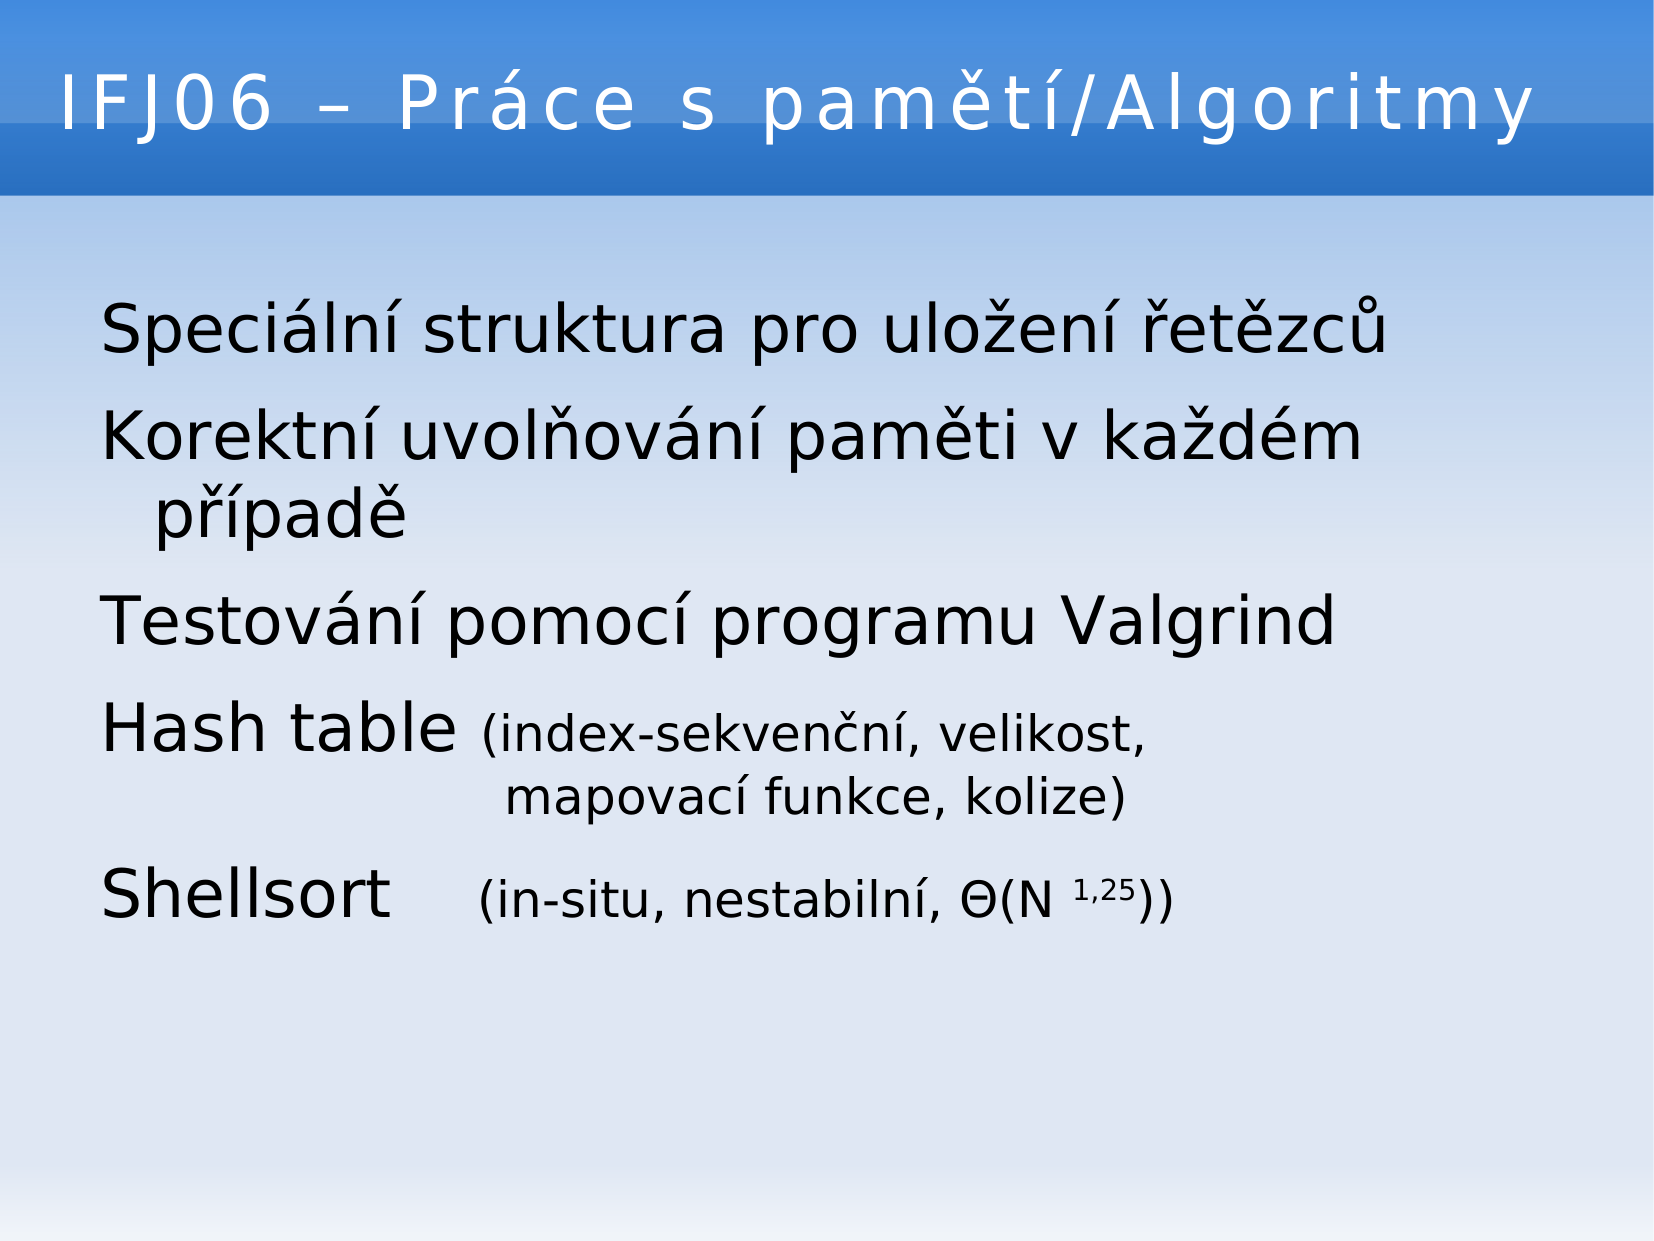

# IFJ06 – Práce s pamětí/Algoritmy
Speciální struktura pro uložení řetězců
Korektní uvolňování paměti v každém případě
Testování pomocí programu Valgrind
Hash table (index-sekvenční, velikost, mapovací funkce, kolize)
Shellsort (in-situ, nestabilní, Θ(N 1,25))